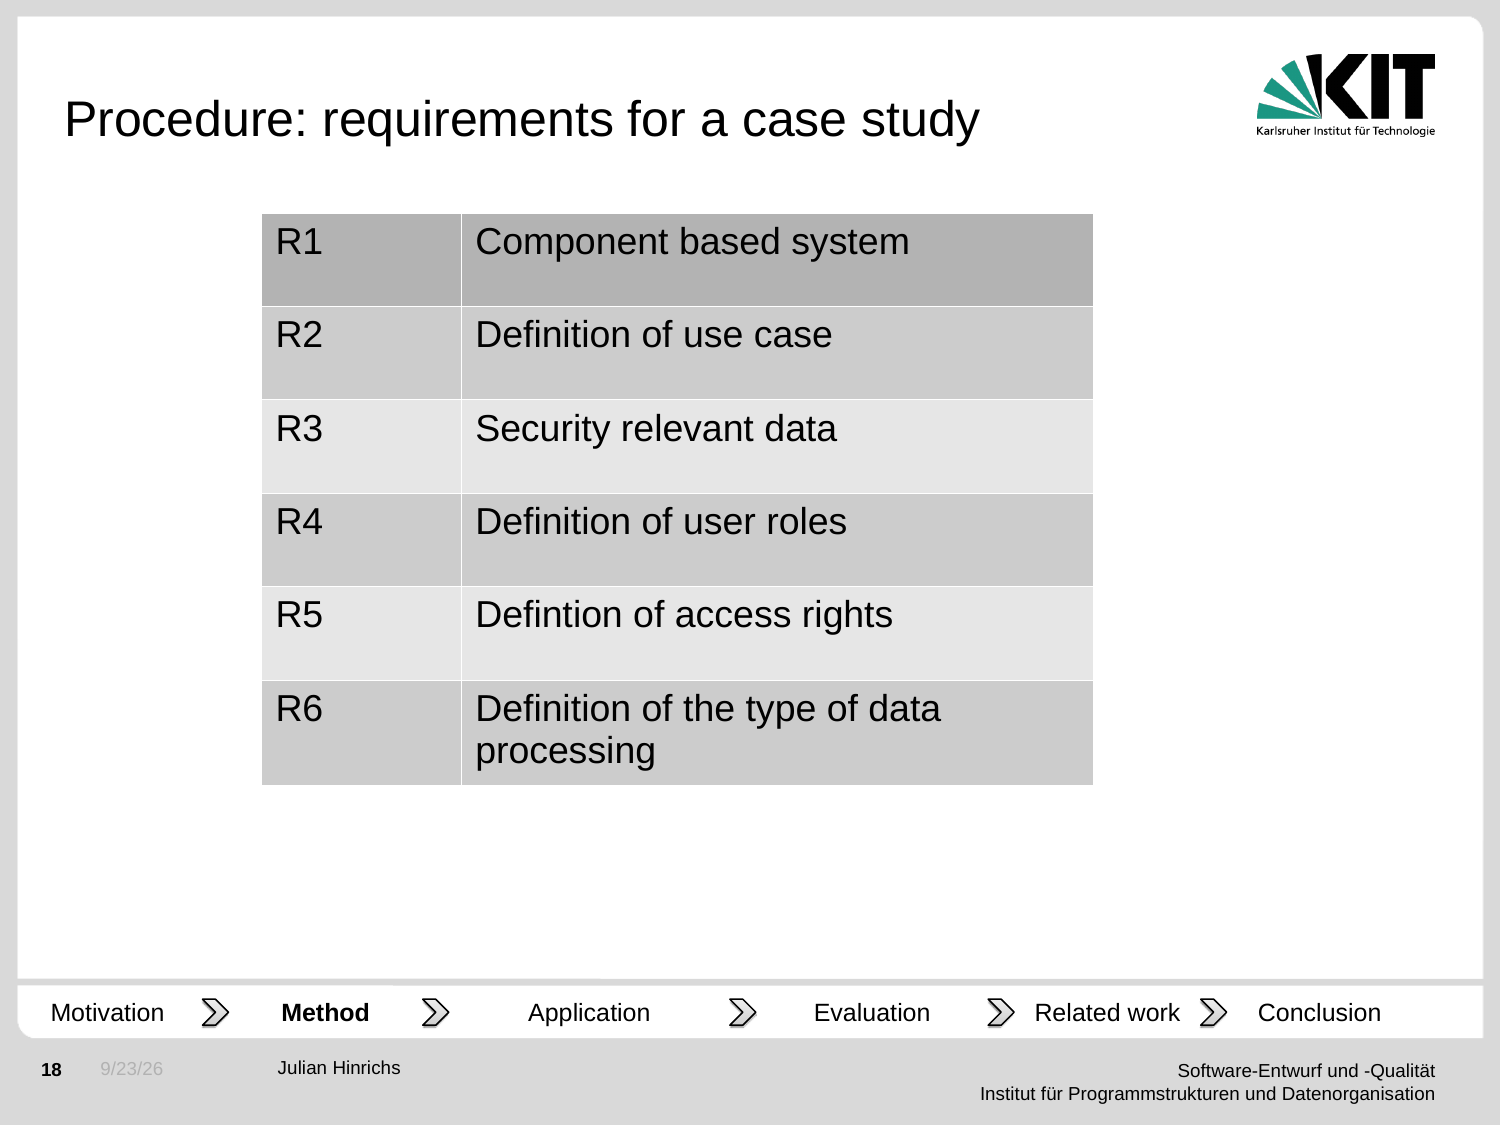

# Procedure: requirements for a case study
| R1 | Component based system |
| --- | --- |
| R2 | Definition of use case |
| R3 | Security relevant data |
| R4 | Definition of user roles |
| R5 | Defintion of access rights |
| R6 | Definition of the type of data processing |
Motivation
Method
Application
Evaluation
Related work
Conclusion